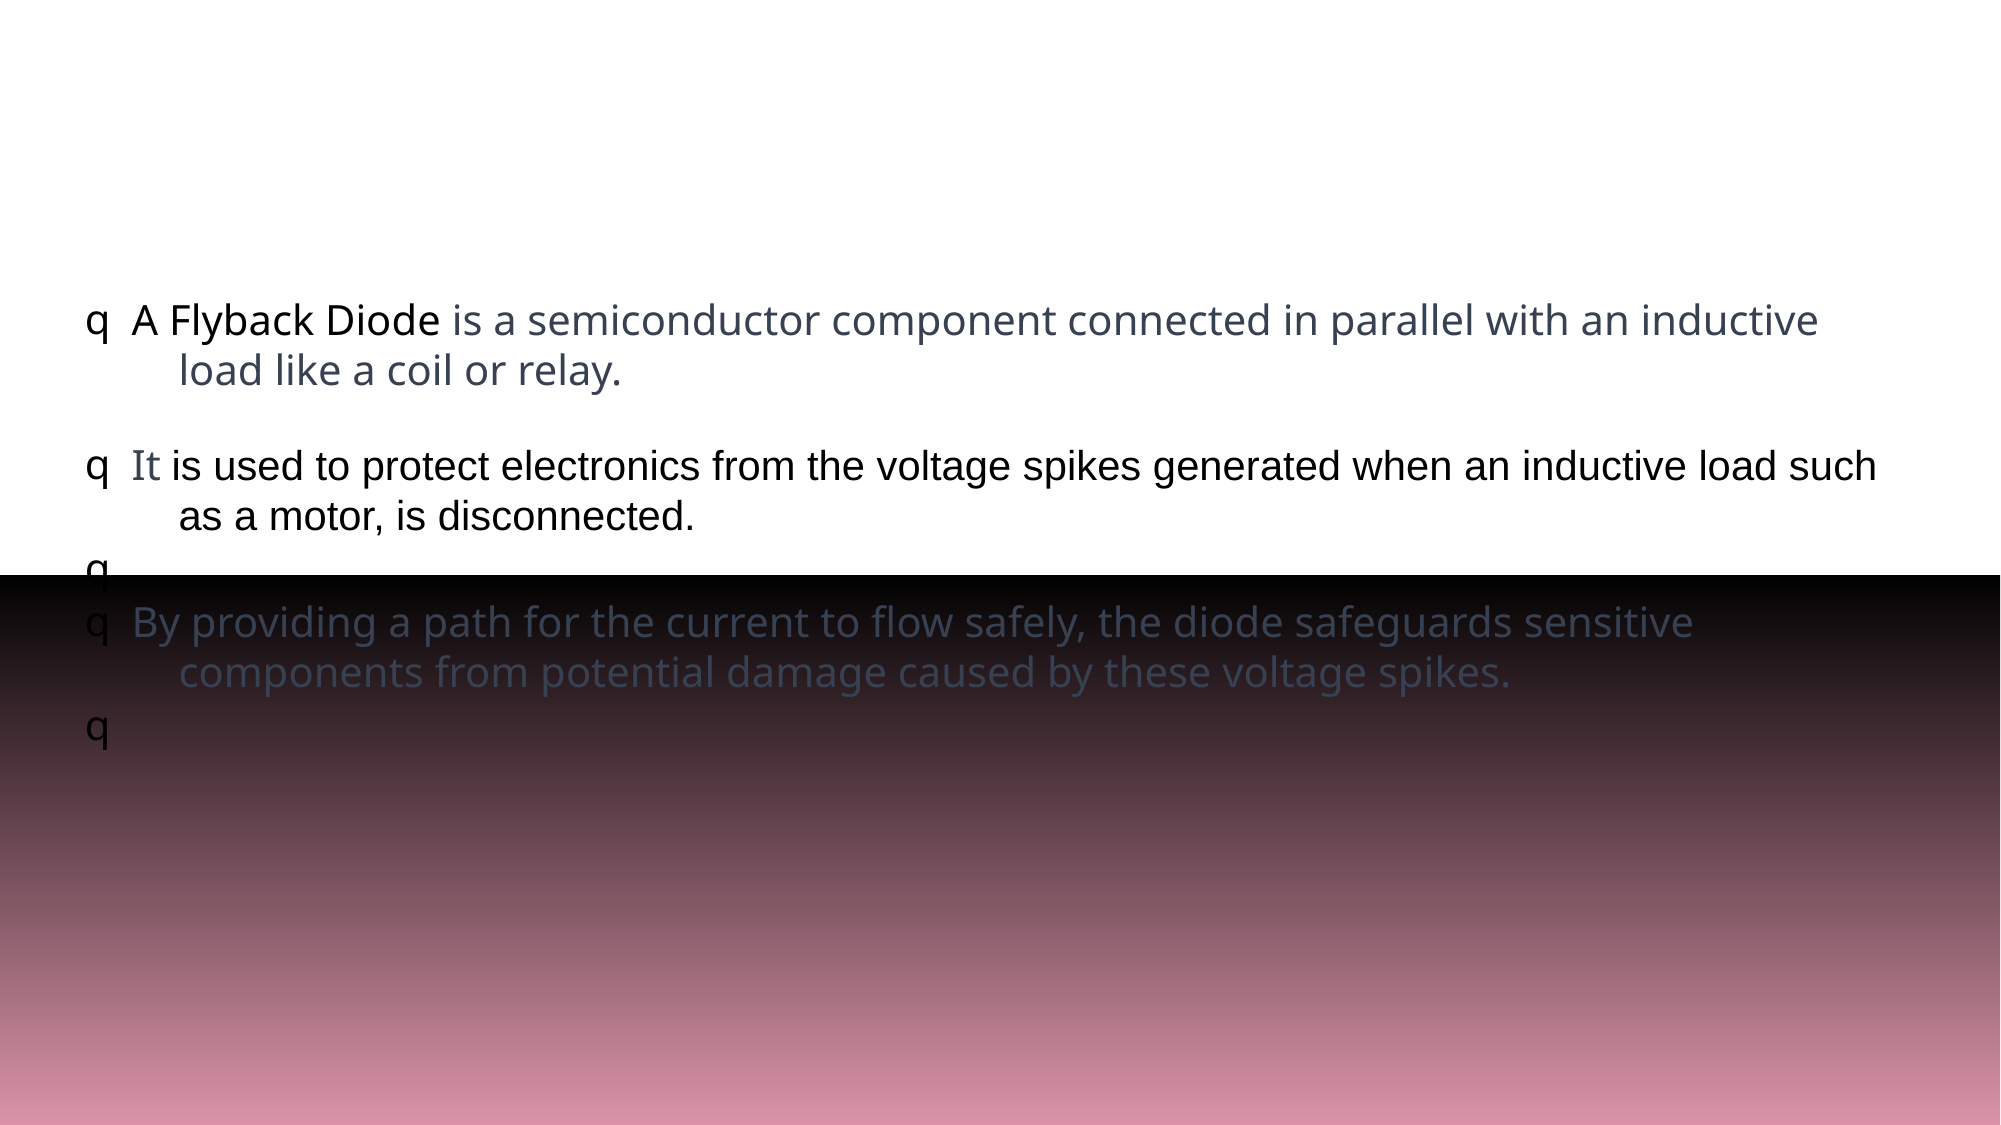

A Flyback Diode is a semiconductor component connected in parallel with an inductive load like a coil or relay.
It is used to protect electronics from the voltage spikes generated when an inductive load such as a motor, is disconnected.
By providing a path for the current to flow safely, the diode safeguards sensitive components from potential damage caused by these voltage spikes.